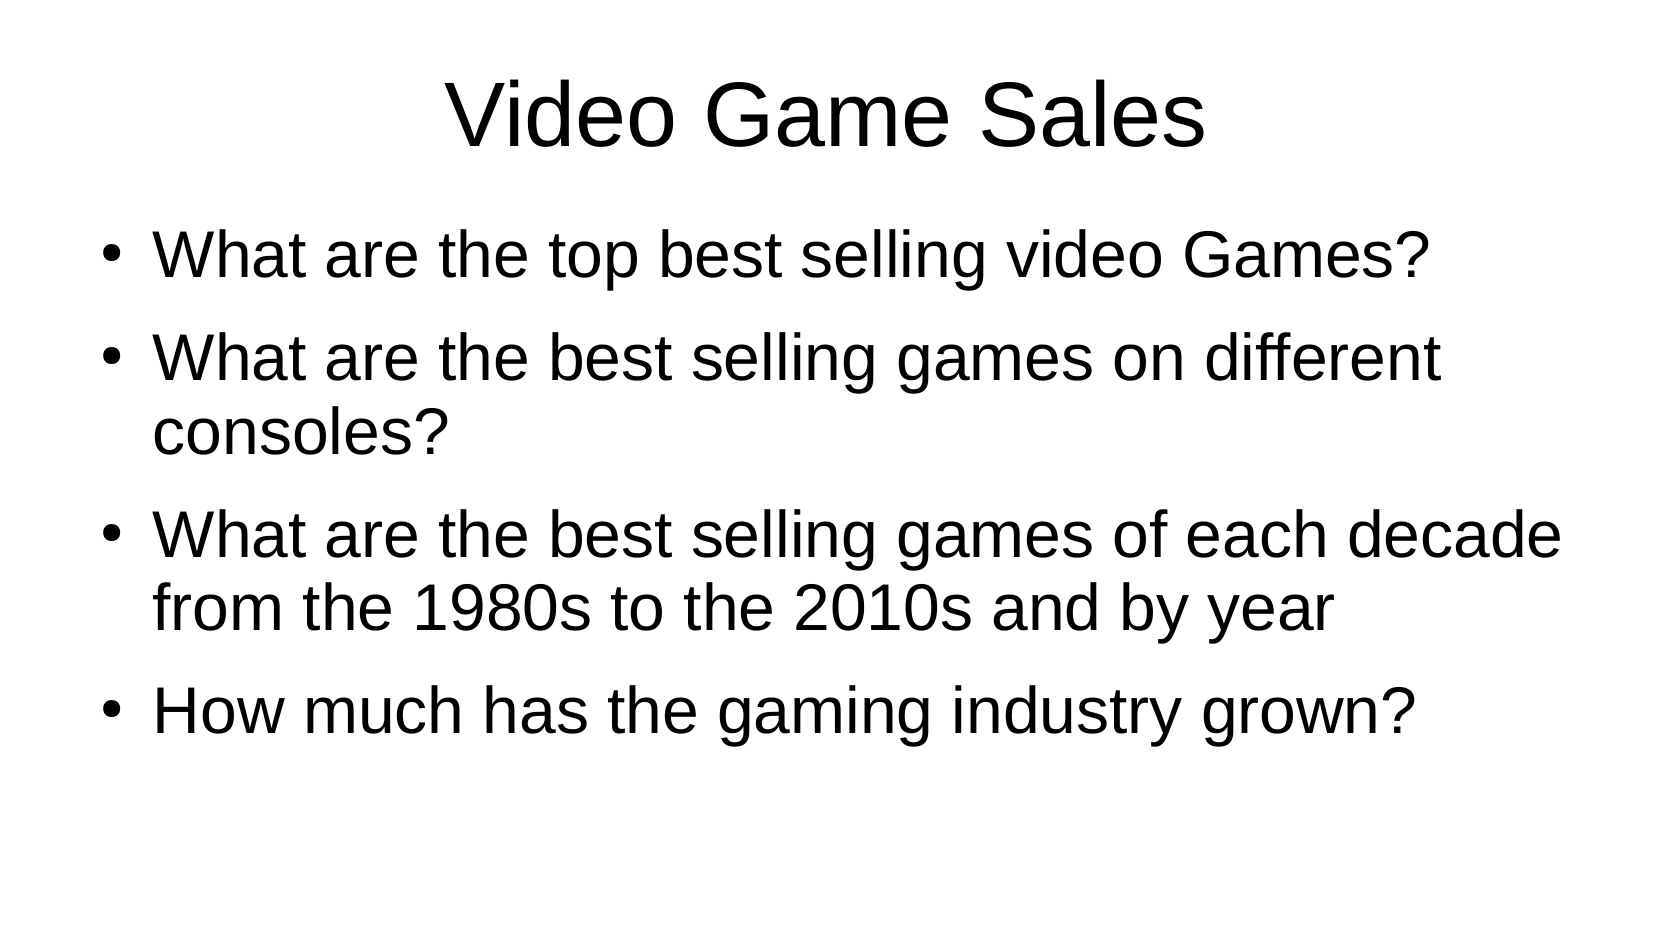

# Video Game Sales
What are the top best selling video Games?
What are the best selling games on different consoles?
What are the best selling games of each decade from the 1980s to the 2010s and by year
How much has the gaming industry grown?